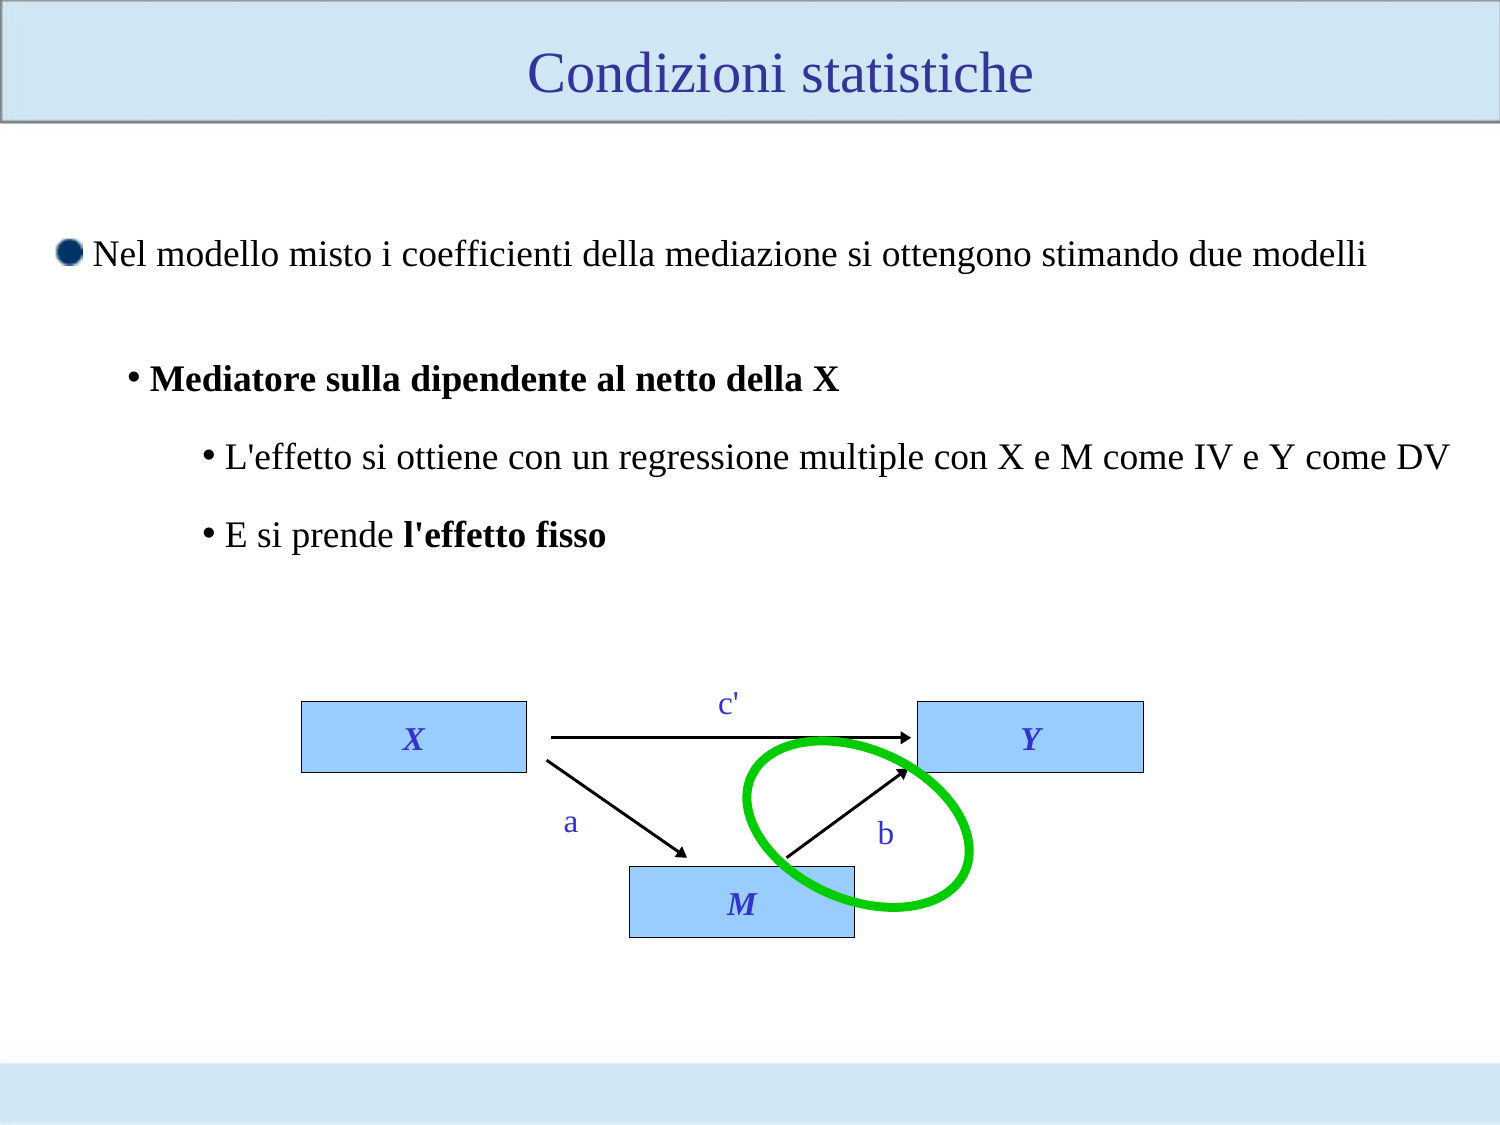

# Condizioni statistiche
 Nel modello misto i coefficienti della mediazione si ottengono stimando due modelli
 Mediatore sulla dipendente al netto della X
 L'effetto si ottiene con un regressione multiple con X e M come IV e Y come DV
 E si prende l'effetto fisso
c'
X
Y
a
b
M